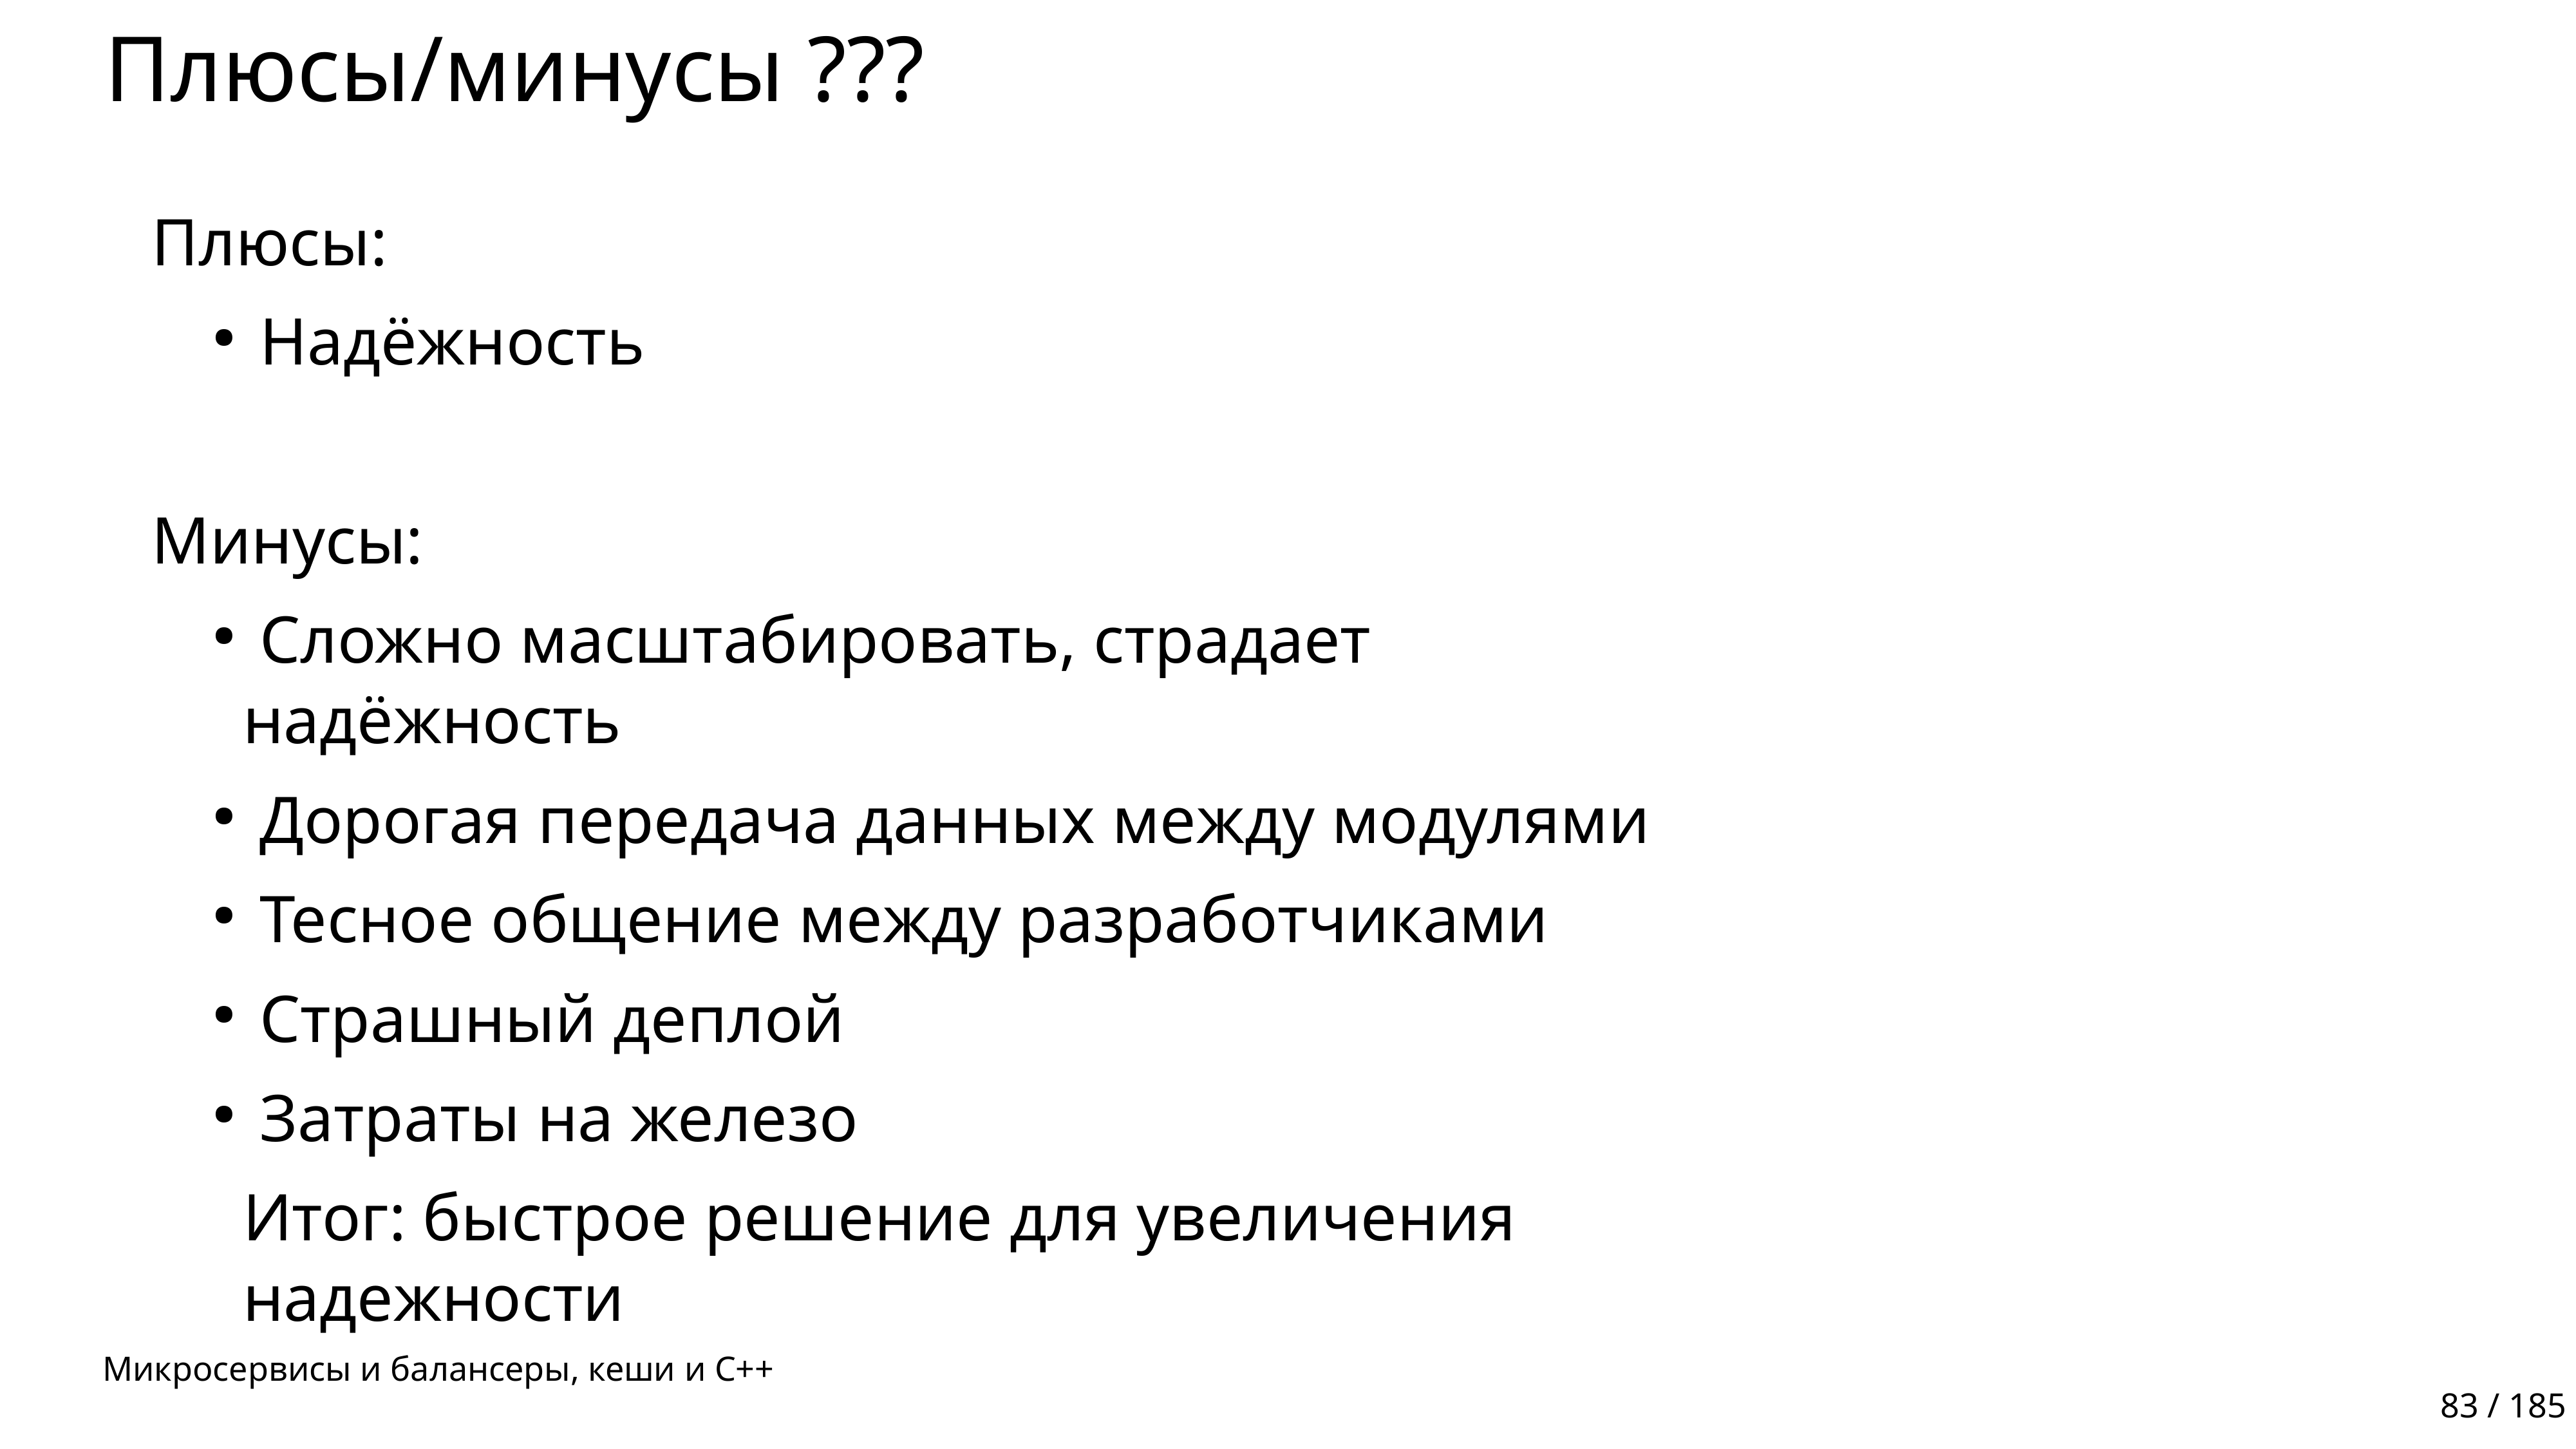

Плюсы/минусы ???
# Плюсы:
 Надёжность
Минусы:
 Сложно масштабировать, страдает надёжность
 Дорогая передача данных между модулями
 Тесное общение между разработчиками
 Страшный деплой
 Затраты на железо
Итог: быстрое решение для увеличения надежности
Микросервисы и балансеры, кеши и C++